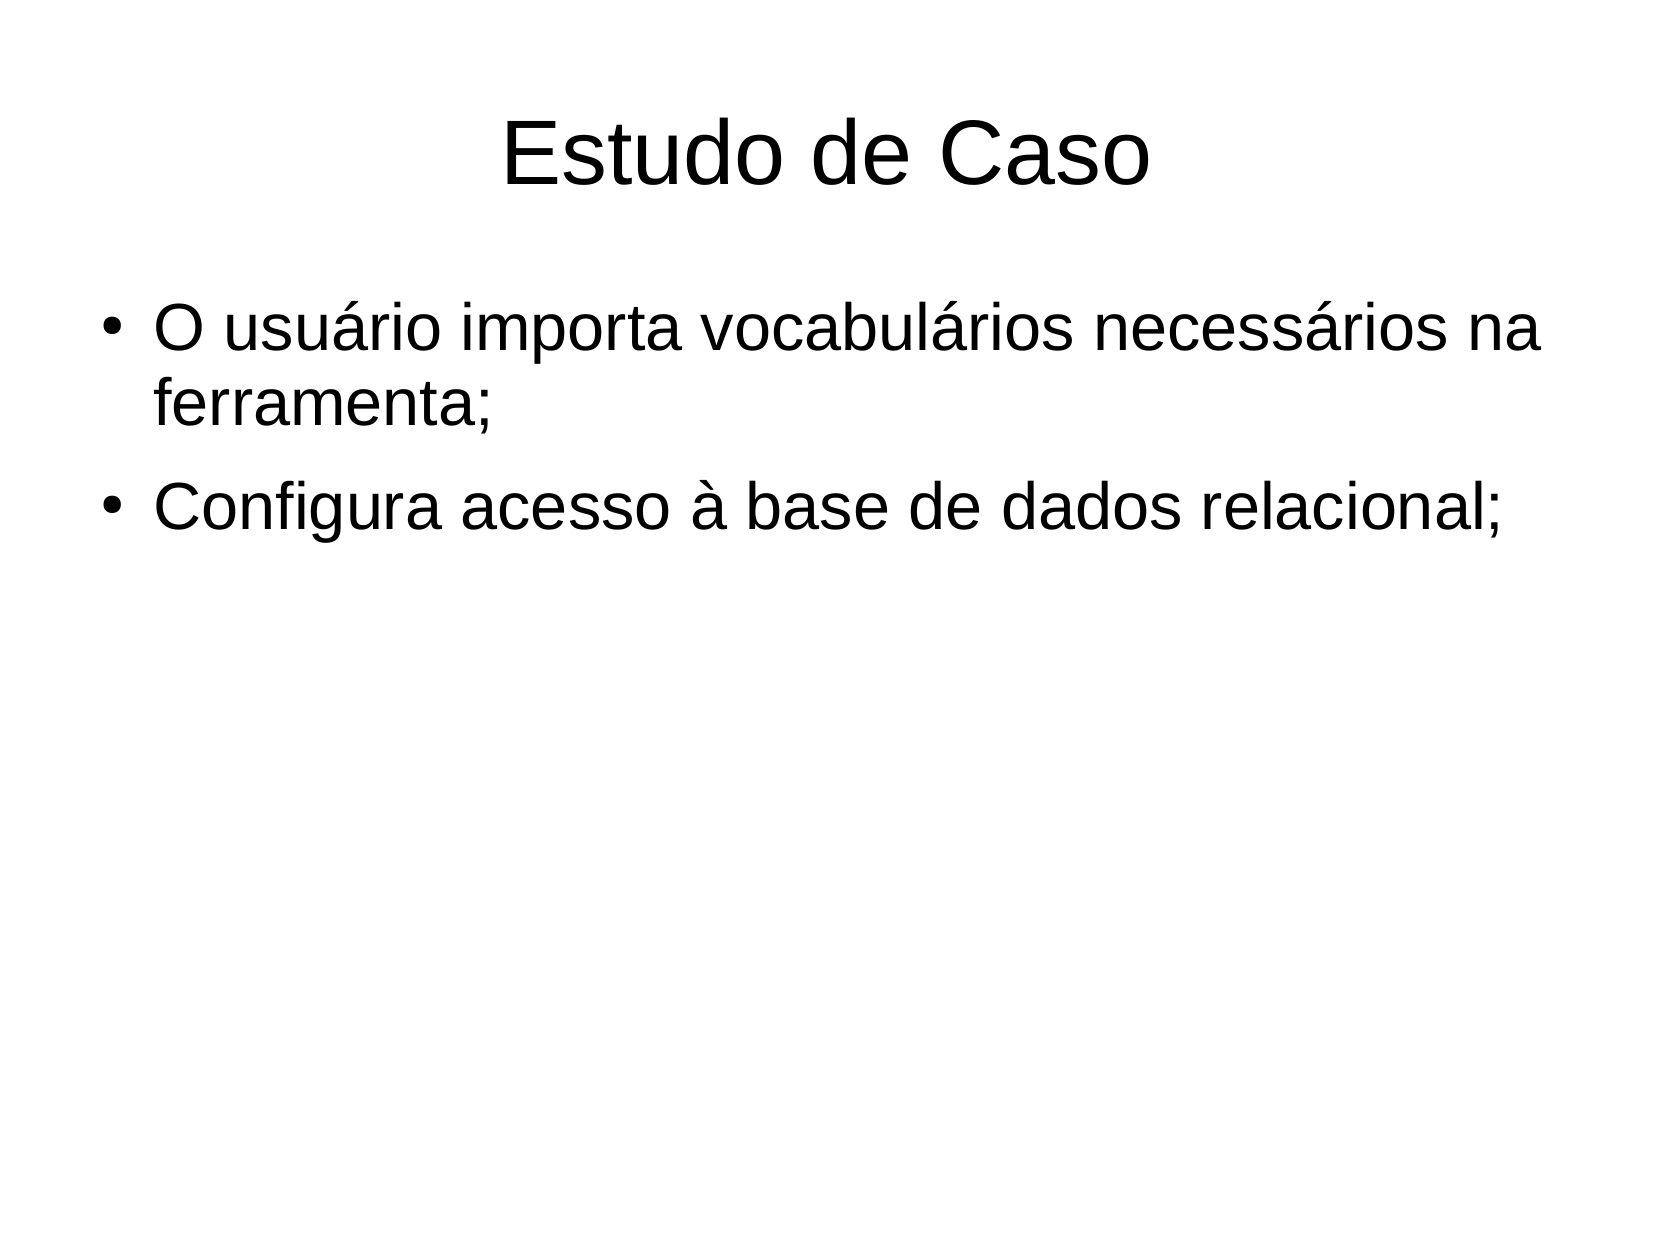

# Estudo de Caso
O usuário importa vocabulários necessários na ferramenta;
Configura acesso à base de dados relacional;